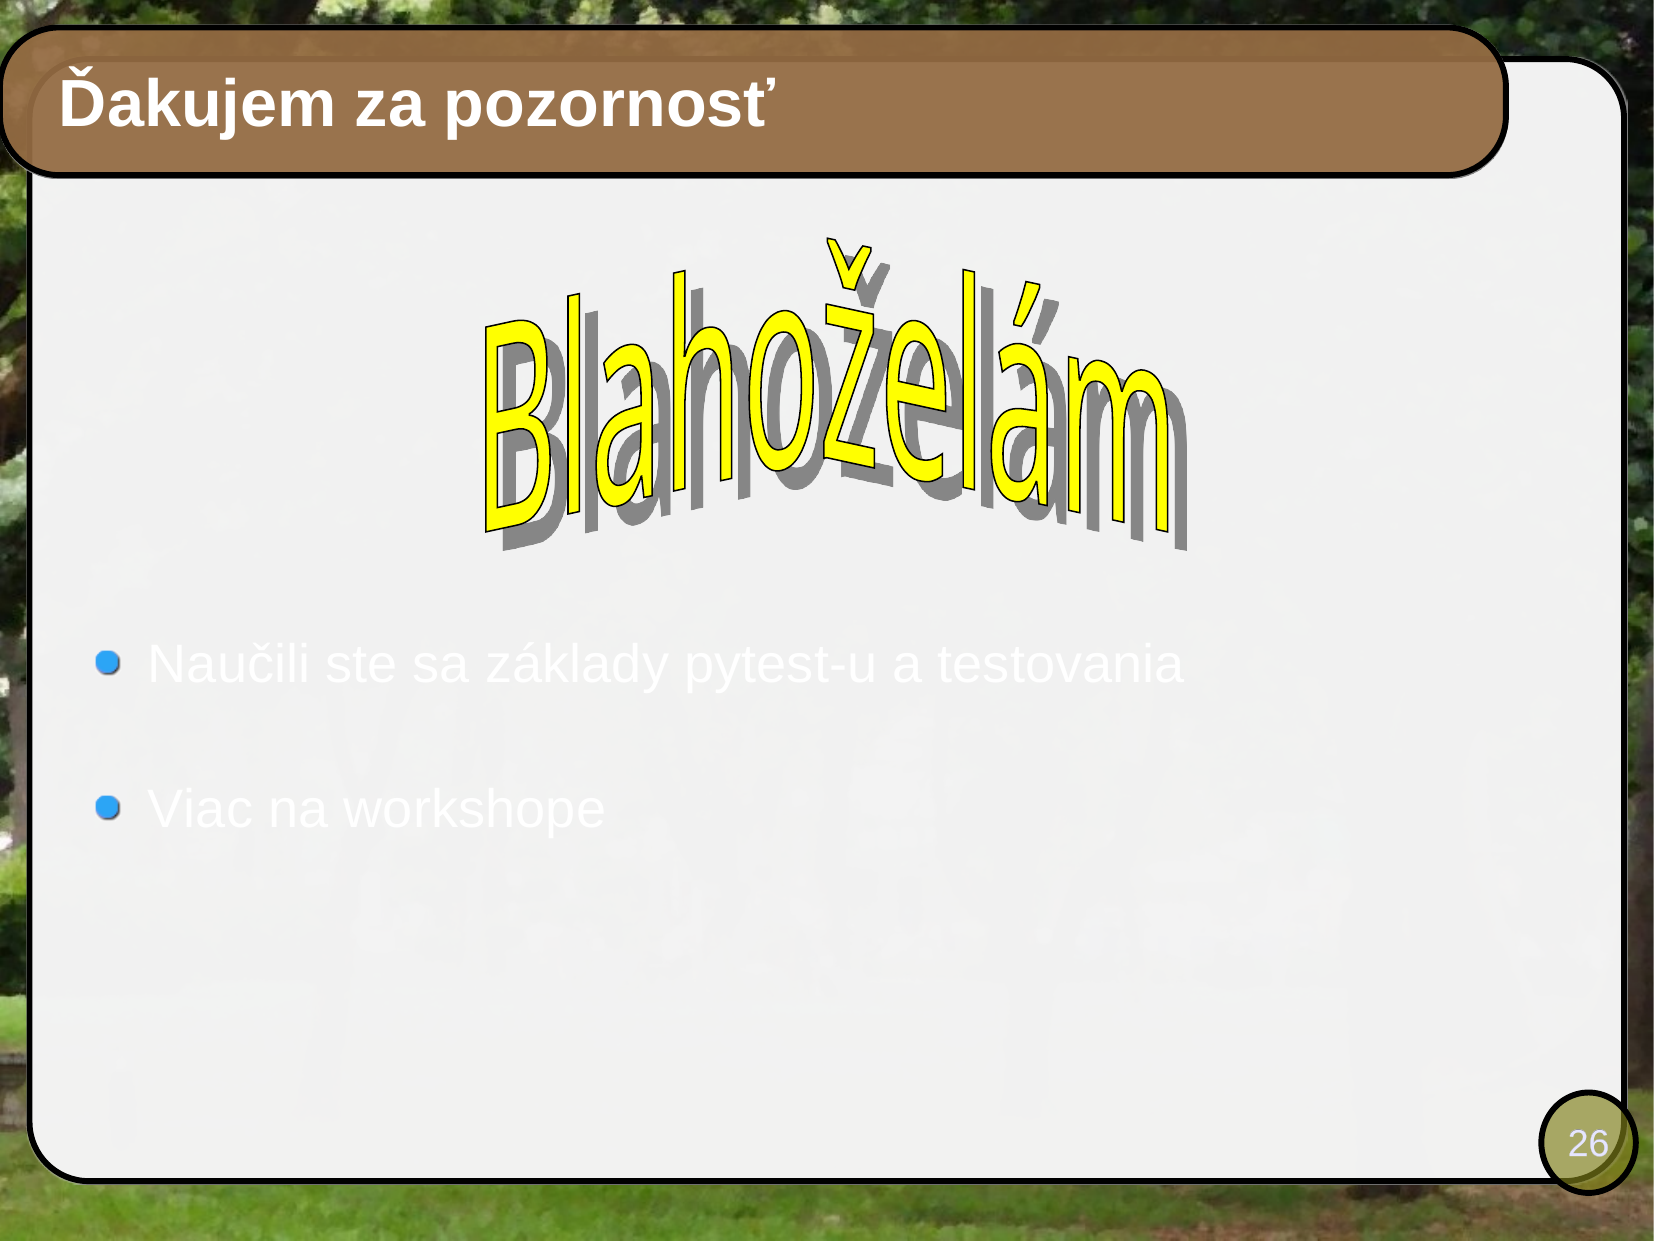

# Ďakujem za pozornosť
Blahoželám
Naučili ste sa základy pytest-u a testovania
Viac na workshope
26